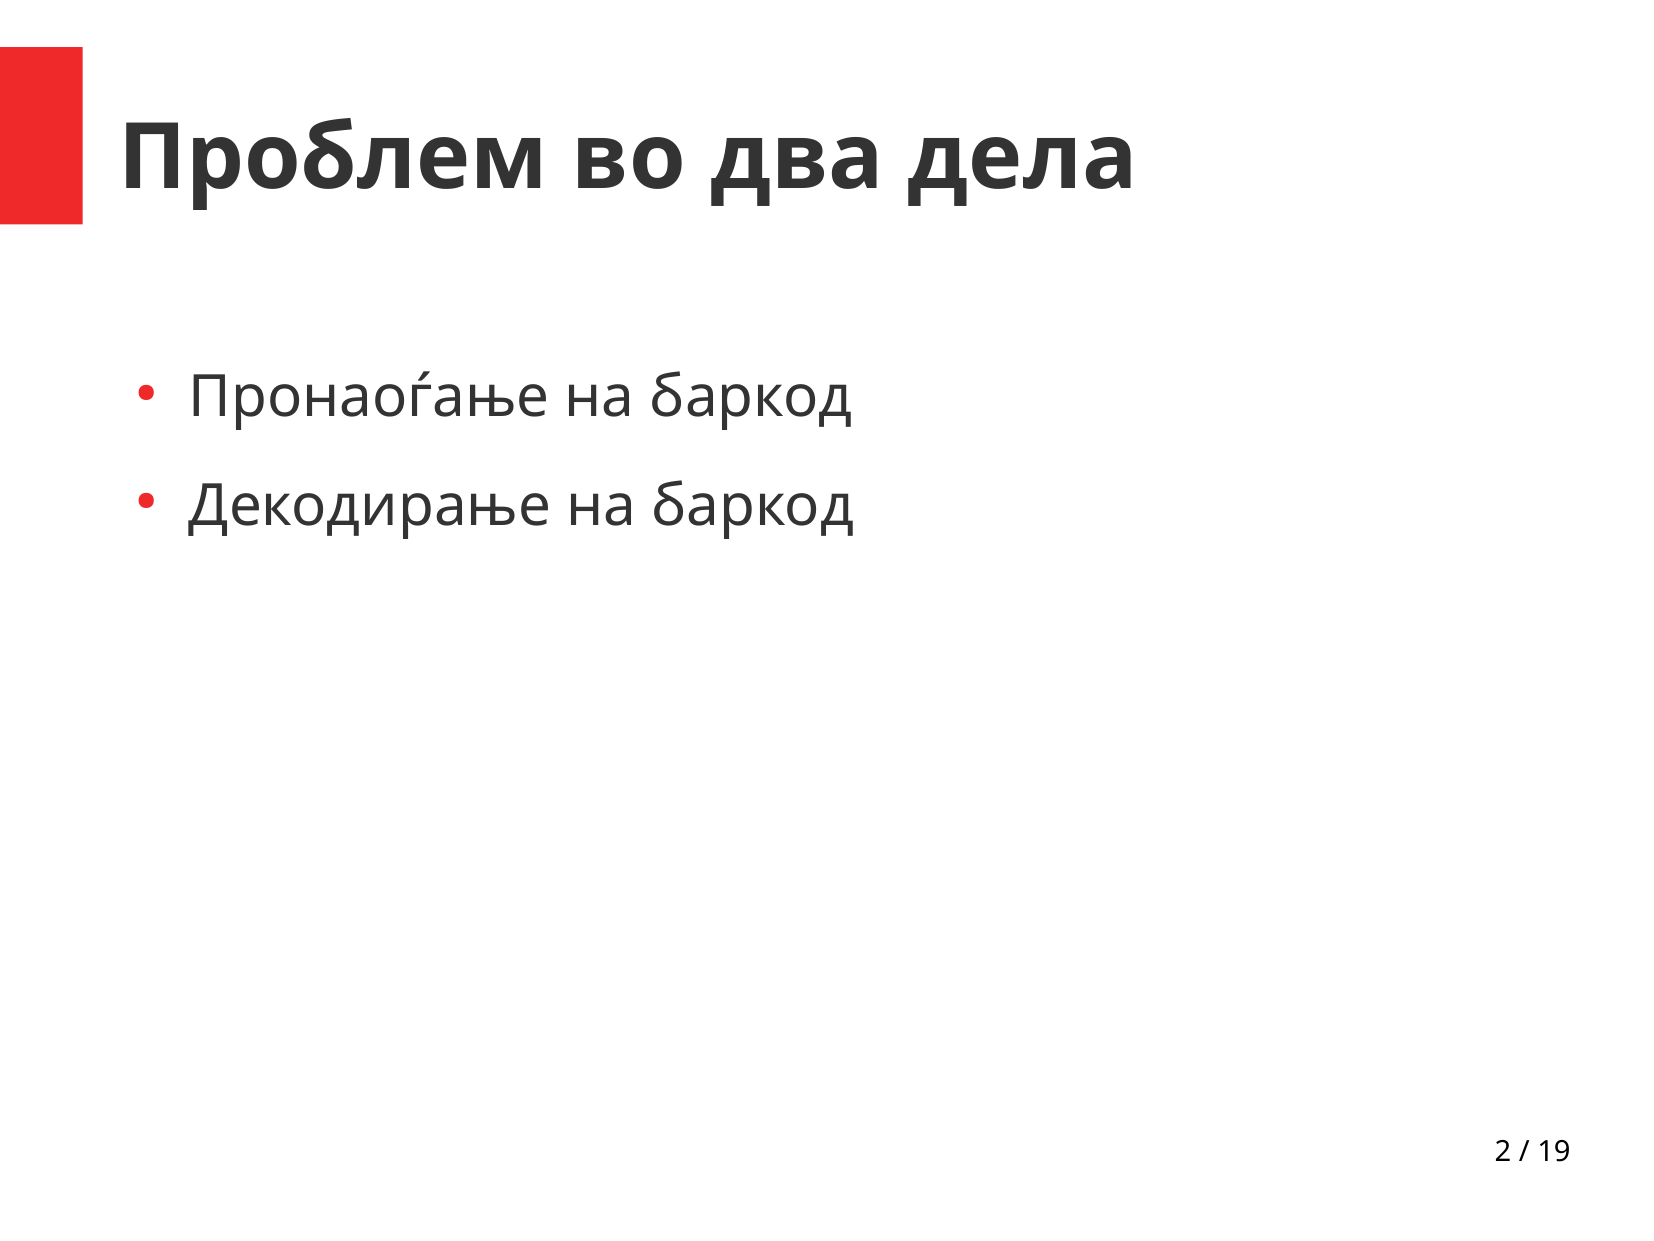

# Проблем во два дела
Пронаоѓање на баркод
Декодирање на баркод
2